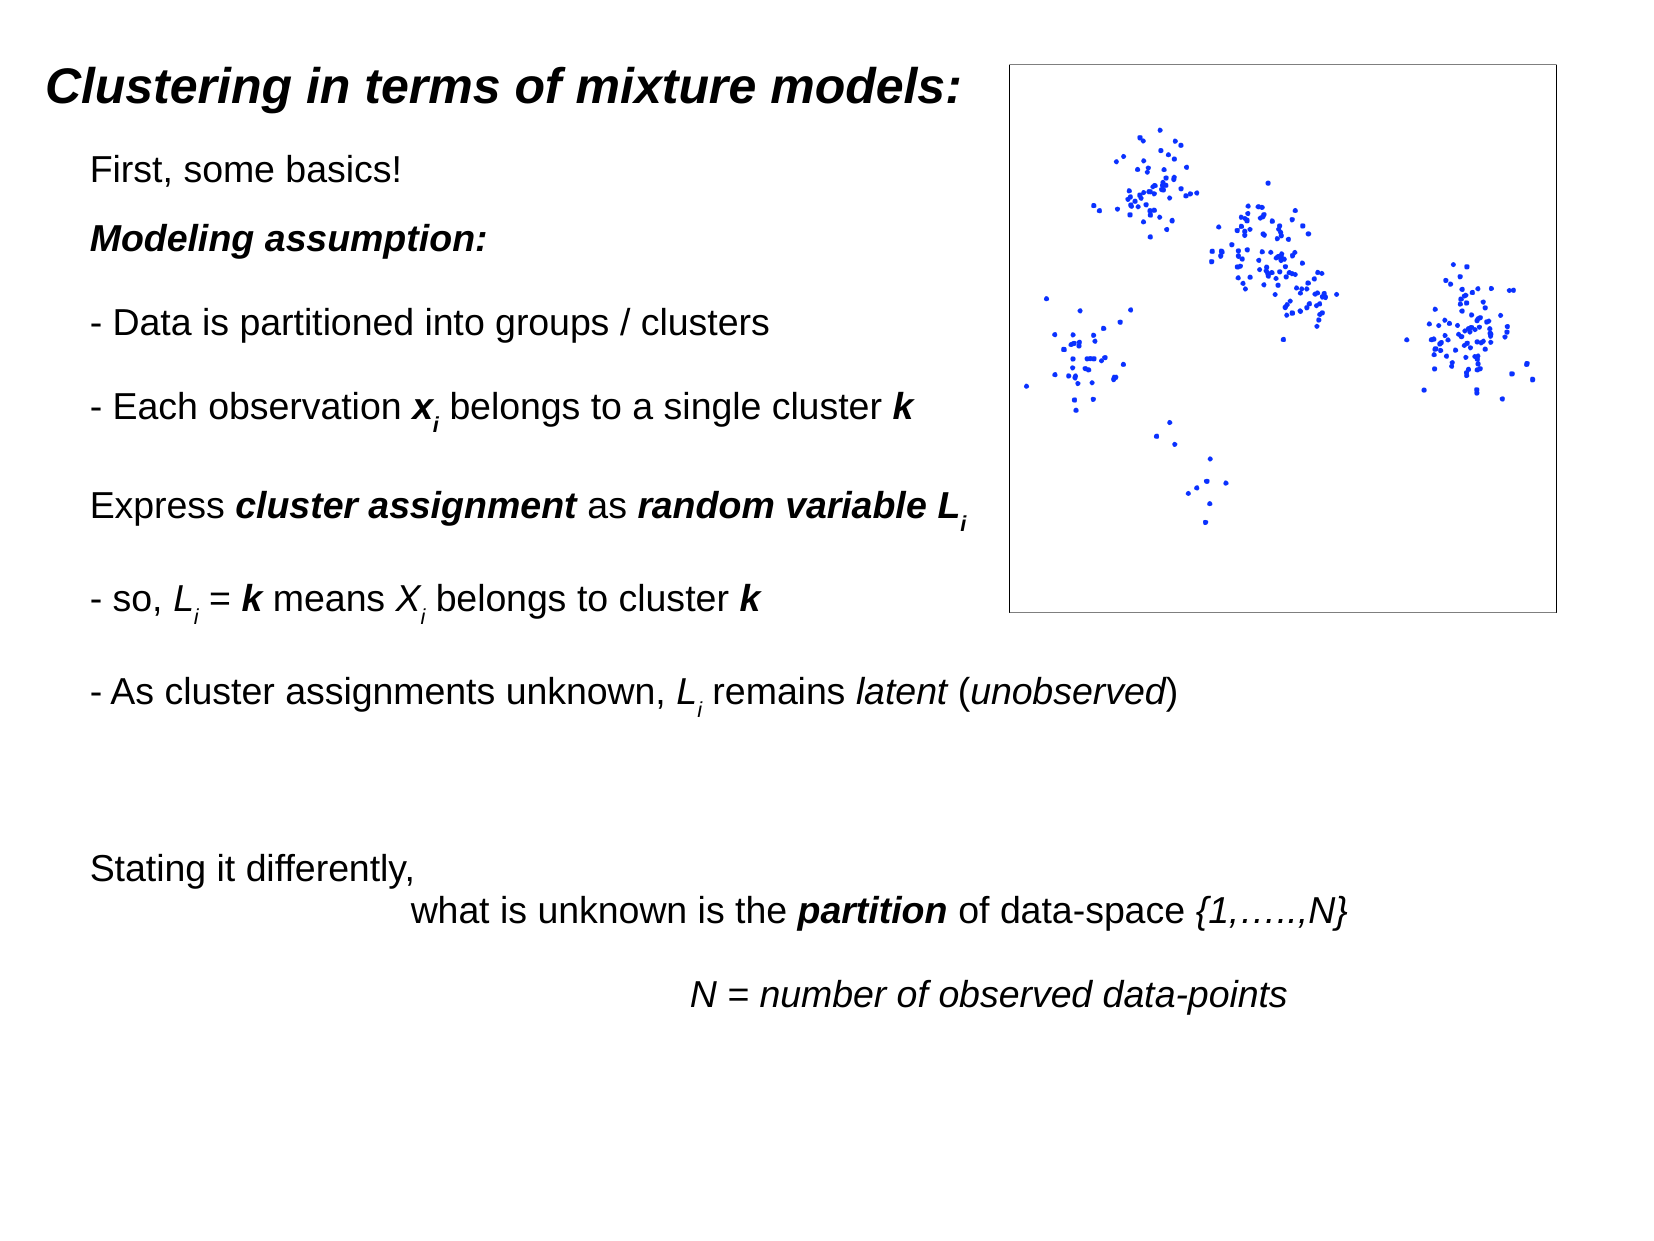

# Clustering in terms of mixture models:
First, some basics!
Modeling assumption:
- Data is partitioned into groups / clusters
- Each observation xi belongs to a single cluster k
Express cluster assignment as random variable Li
- so, Li = k means Xi belongs to cluster k
- As cluster assignments unknown, Li remains latent (unobserved)
Stating it differently,
				 what is unknown is the partition of data-space {1,…..,N}
								N = number of observed data-points